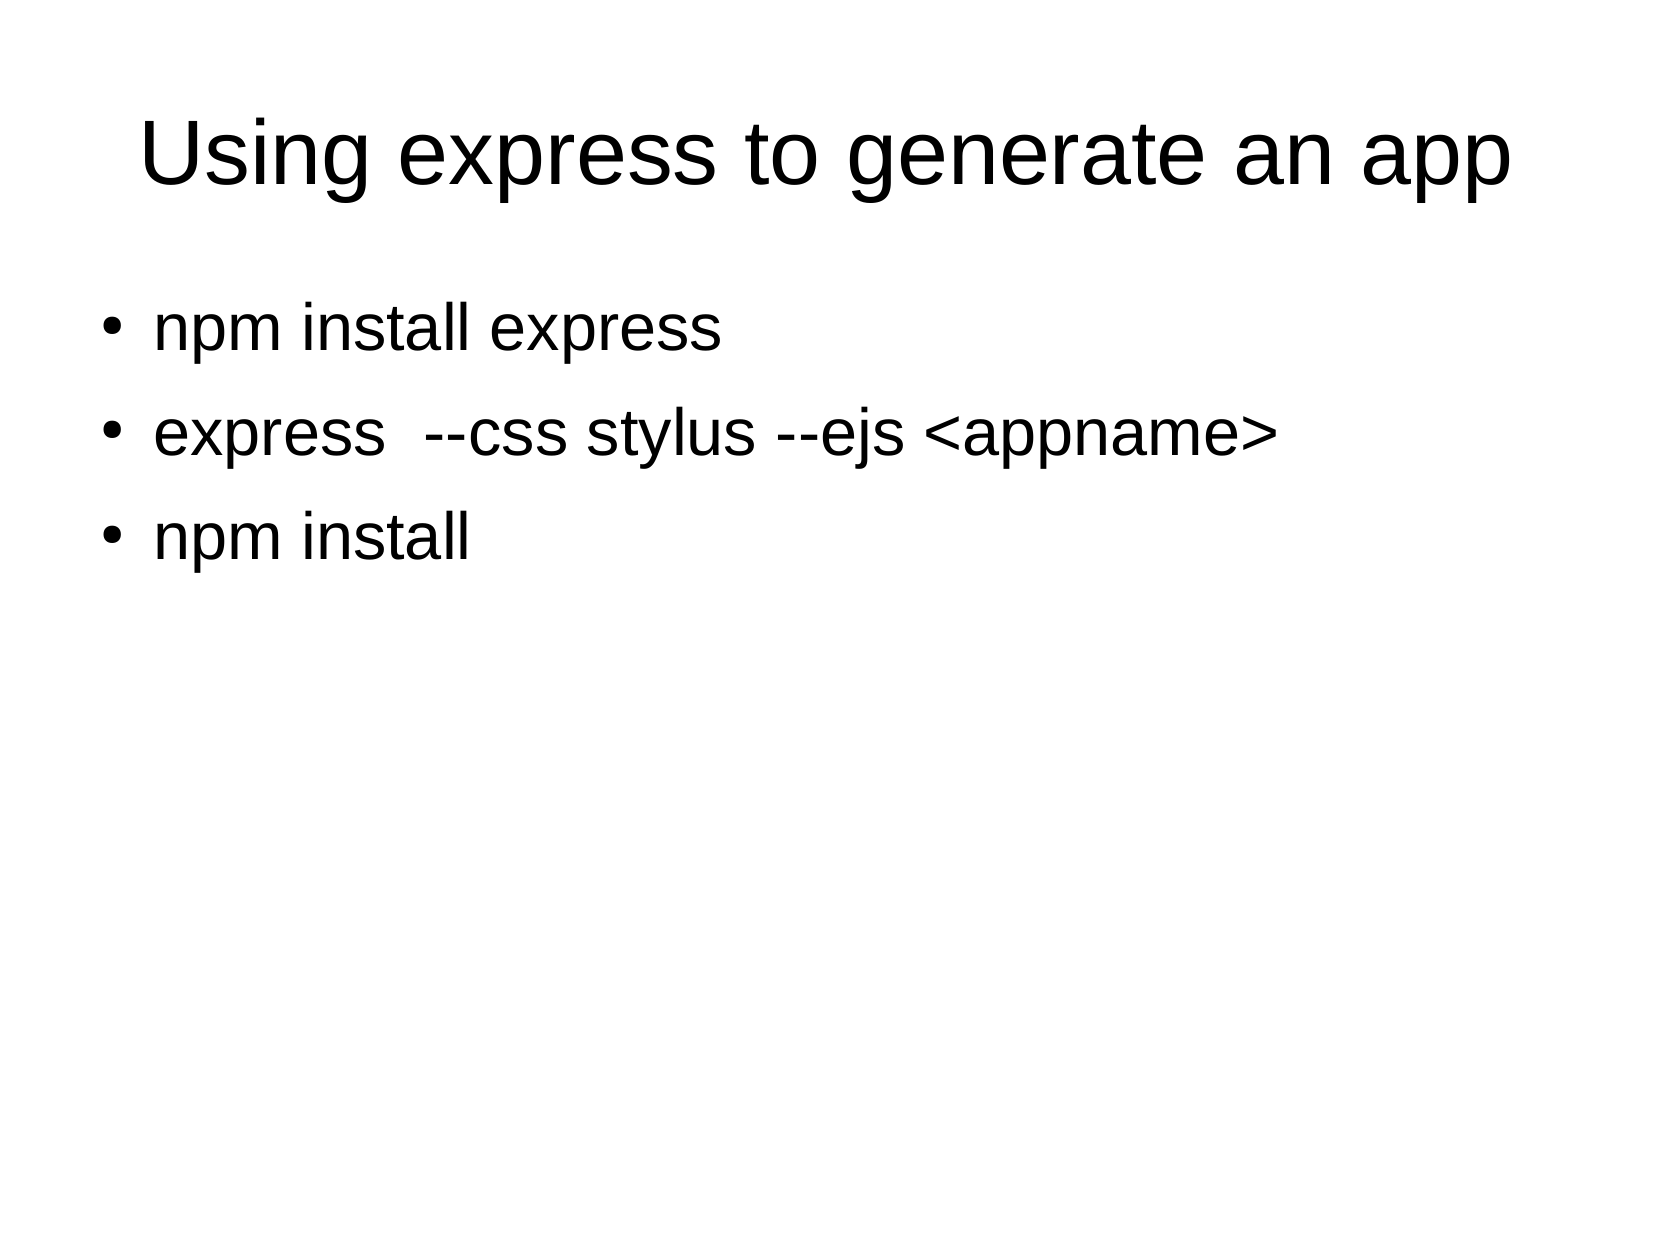

# Using express to generate an app
npm install express
express --css stylus --ejs <appname>
npm install